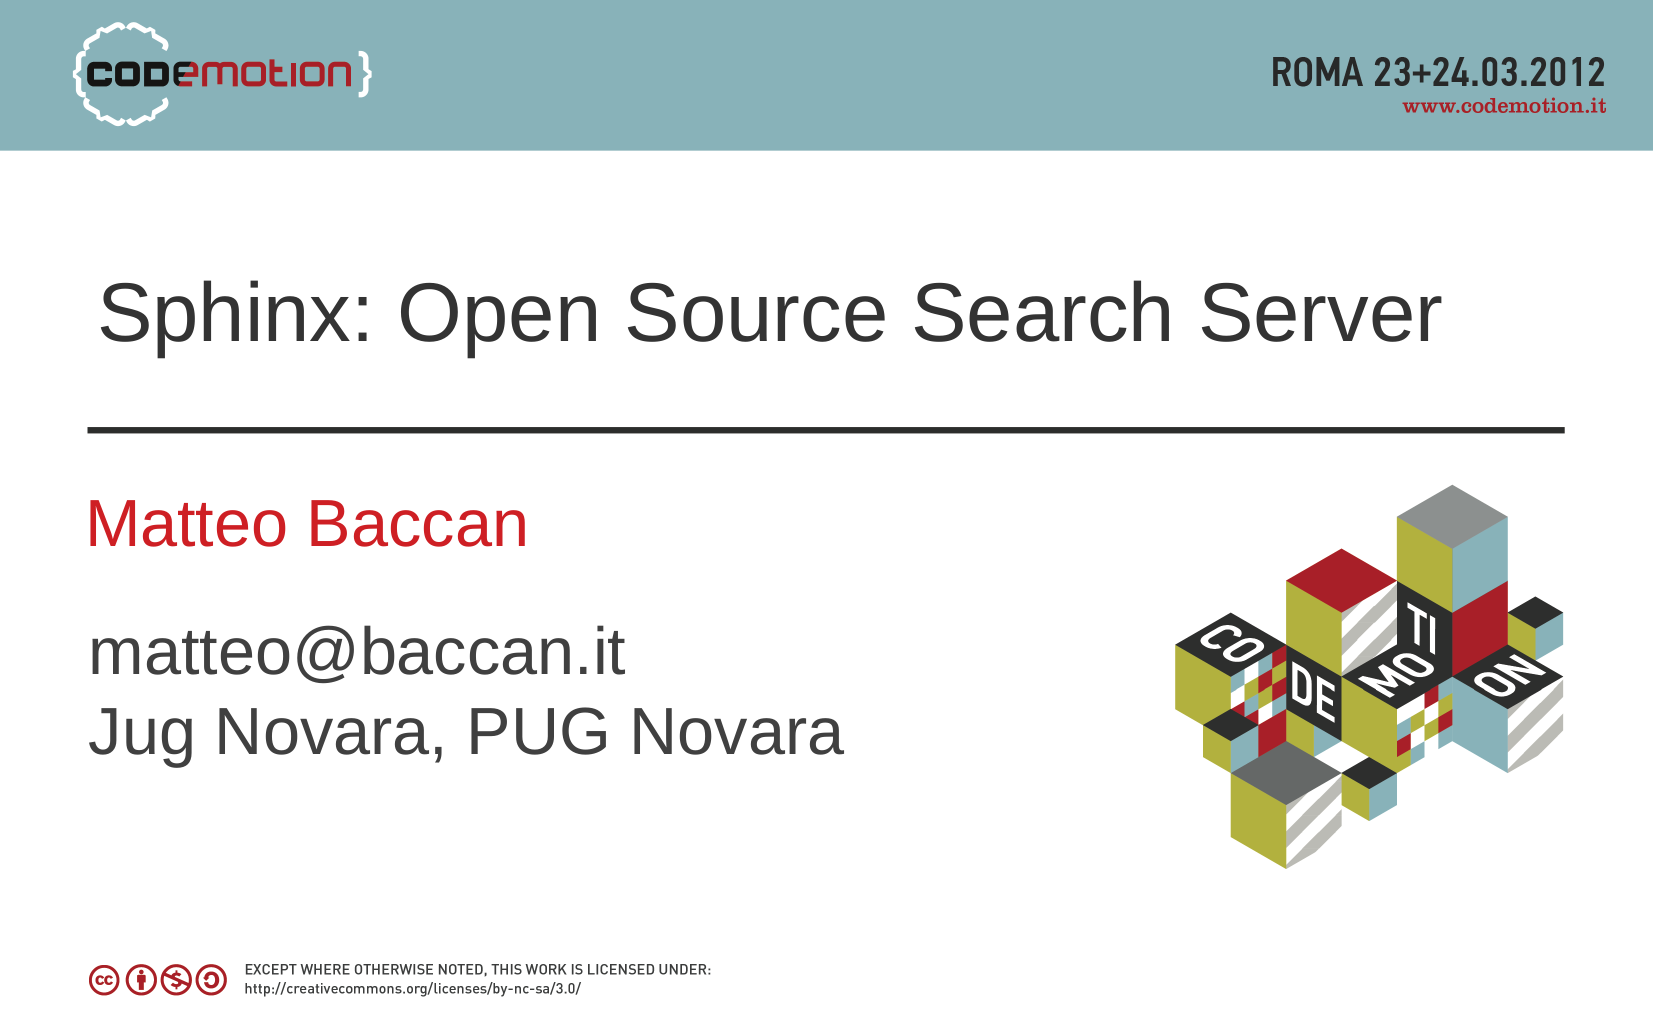

# Sphinx: Open Source Search Server
Matteo Baccan
matteo@baccan.it
Jug Novara, PUG Novara